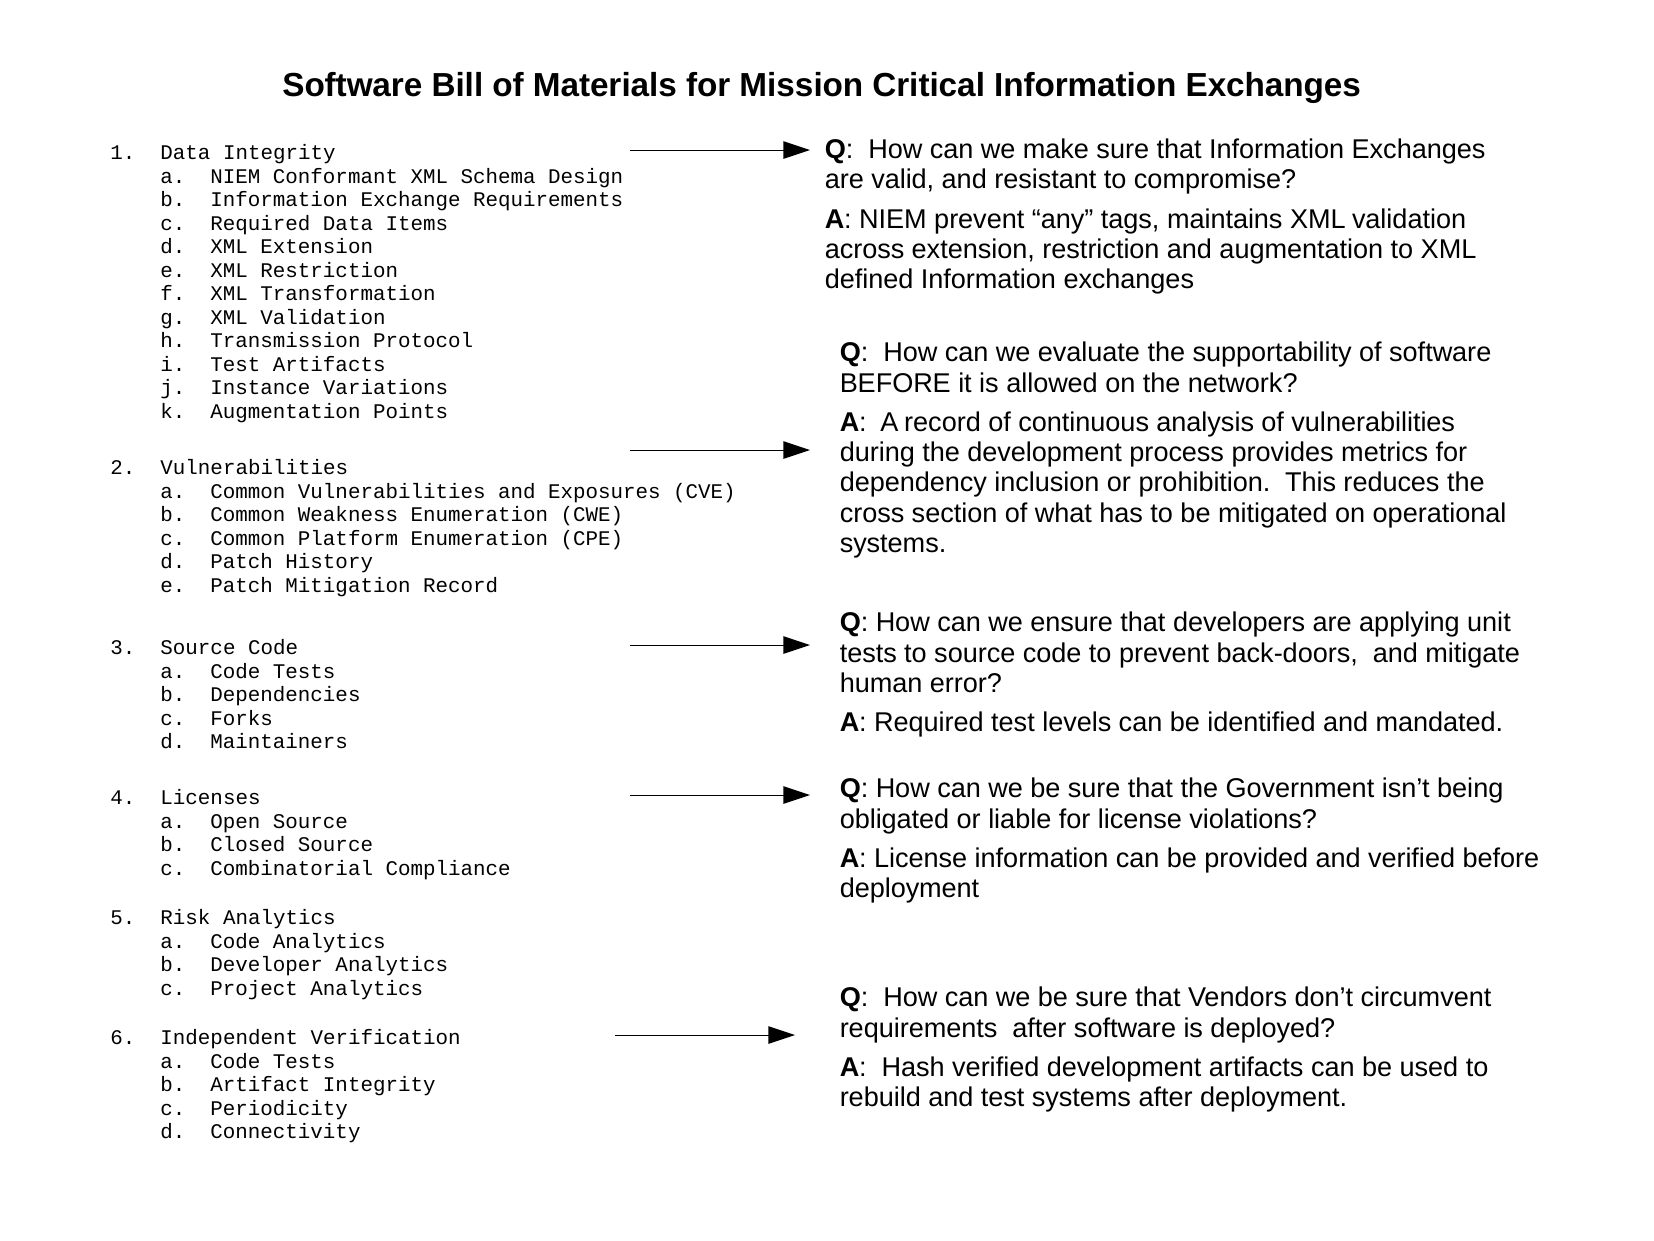

# Software Bill of Materials for Mission Critical Information Exchanges
Q: How can we make sure that Information Exchanges are valid, and resistant to compromise?
A: NIEM prevent “any” tags, maintains XML validation across extension, restriction and augmentation to XML defined Information exchanges
1. Data Integrity
 a. NIEM Conformant XML Schema Design
 b. Information Exchange Requirements
 c. Required Data Items
 d. XML Extension
 e. XML Restriction
 f. XML Transformation
 g. XML Validation
 h. Transmission Protocol
 i. Test Artifacts
 j. Instance Variations
 k. Augmentation Points
Q: How can we evaluate the supportability of software BEFORE it is allowed on the network?
A: A record of continuous analysis of vulnerabilities during the development process provides metrics for dependency inclusion or prohibition. This reduces the cross section of what has to be mitigated on operational systems.
2. Vulnerabilities
 a. Common Vulnerabilities and Exposures (CVE)
 b. Common Weakness Enumeration (CWE)
 c. Common Platform Enumeration (CPE)
 d. Patch History
 e. Patch Mitigation Record
Q: How can we ensure that developers are applying unit tests to source code to prevent back-doors, and mitigate human error?
A: Required test levels can be identified and mandated.
3. Source Code
 a. Code Tests
 b. Dependencies
 c. Forks
 d. Maintainers
Q: How can we be sure that the Government isn’t being obligated or liable for license violations?
A: License information can be provided and verified before deployment
4. Licenses
 a. Open Source
 b. Closed Source
 c. Combinatorial Compliance
5. Risk Analytics
 a. Code Analytics
 b. Developer Analytics
 c. Project Analytics
Q: How can we be sure that Vendors don’t circumvent requirements after software is deployed?
A: Hash verified development artifacts can be used to rebuild and test systems after deployment.
6. Independent Verification
 a. Code Tests
 b. Artifact Integrity
 c. Periodicity
 d. Connectivity